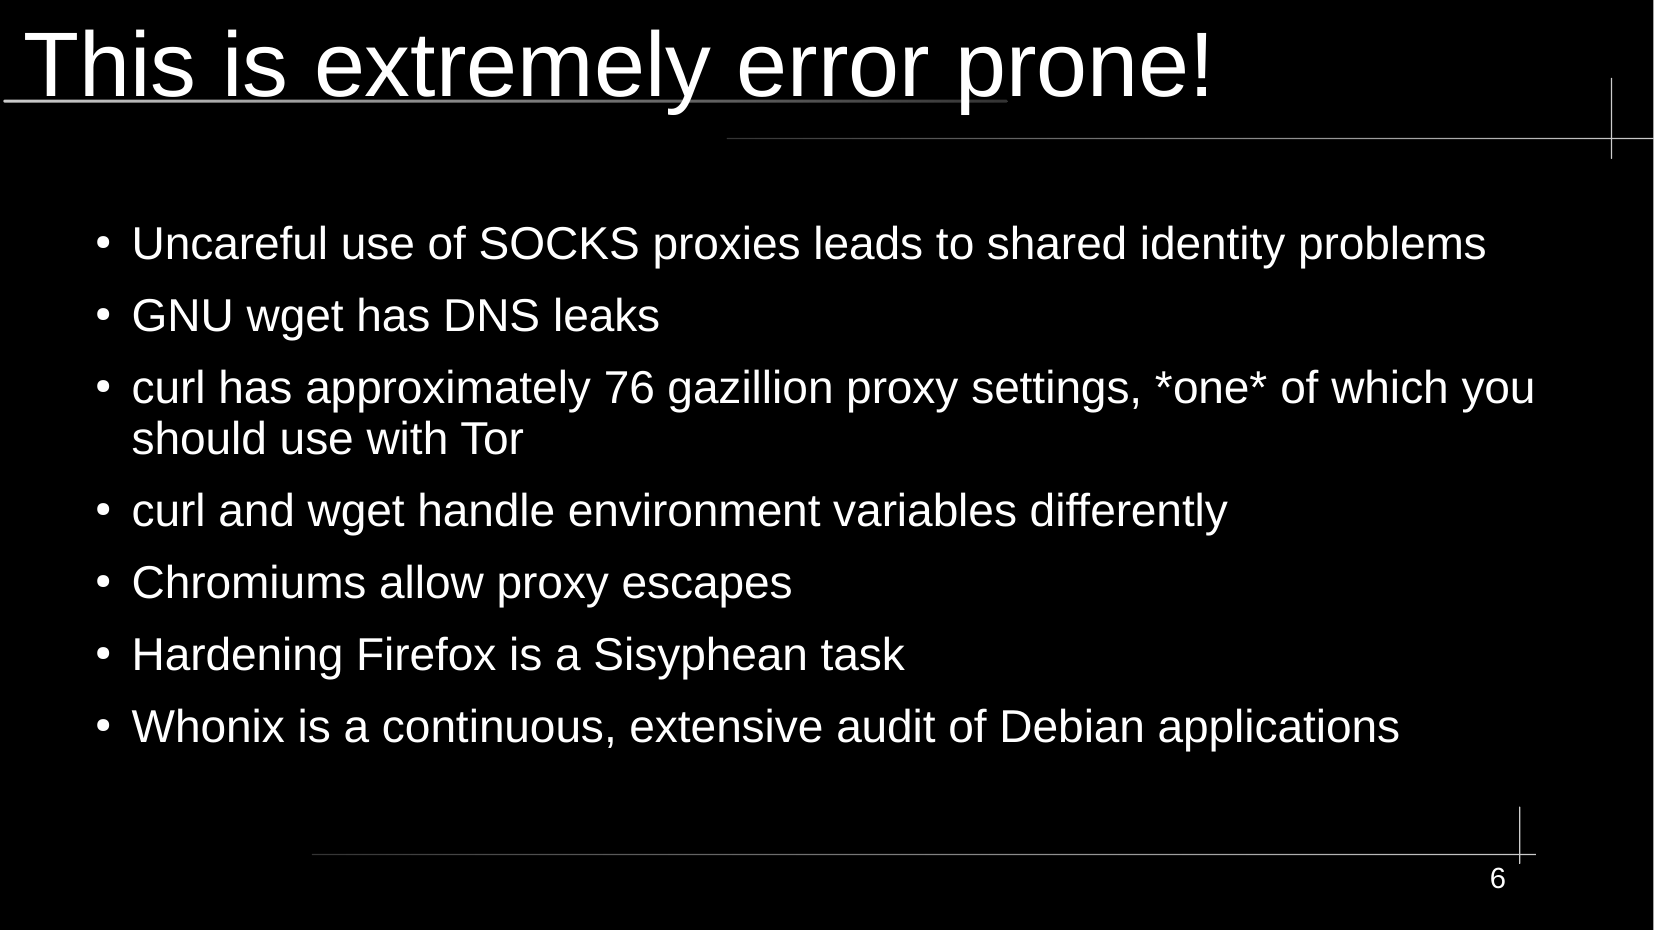

# This is extremely error prone!
Uncareful use of SOCKS proxies leads to shared identity problems
GNU wget has DNS leaks
curl has approximately 76 gazillion proxy settings, *one* of which you should use with Tor
curl and wget handle environment variables differently
Chromiums allow proxy escapes
Hardening Firefox is a Sisyphean task
Whonix is a continuous, extensive audit of Debian applications
6